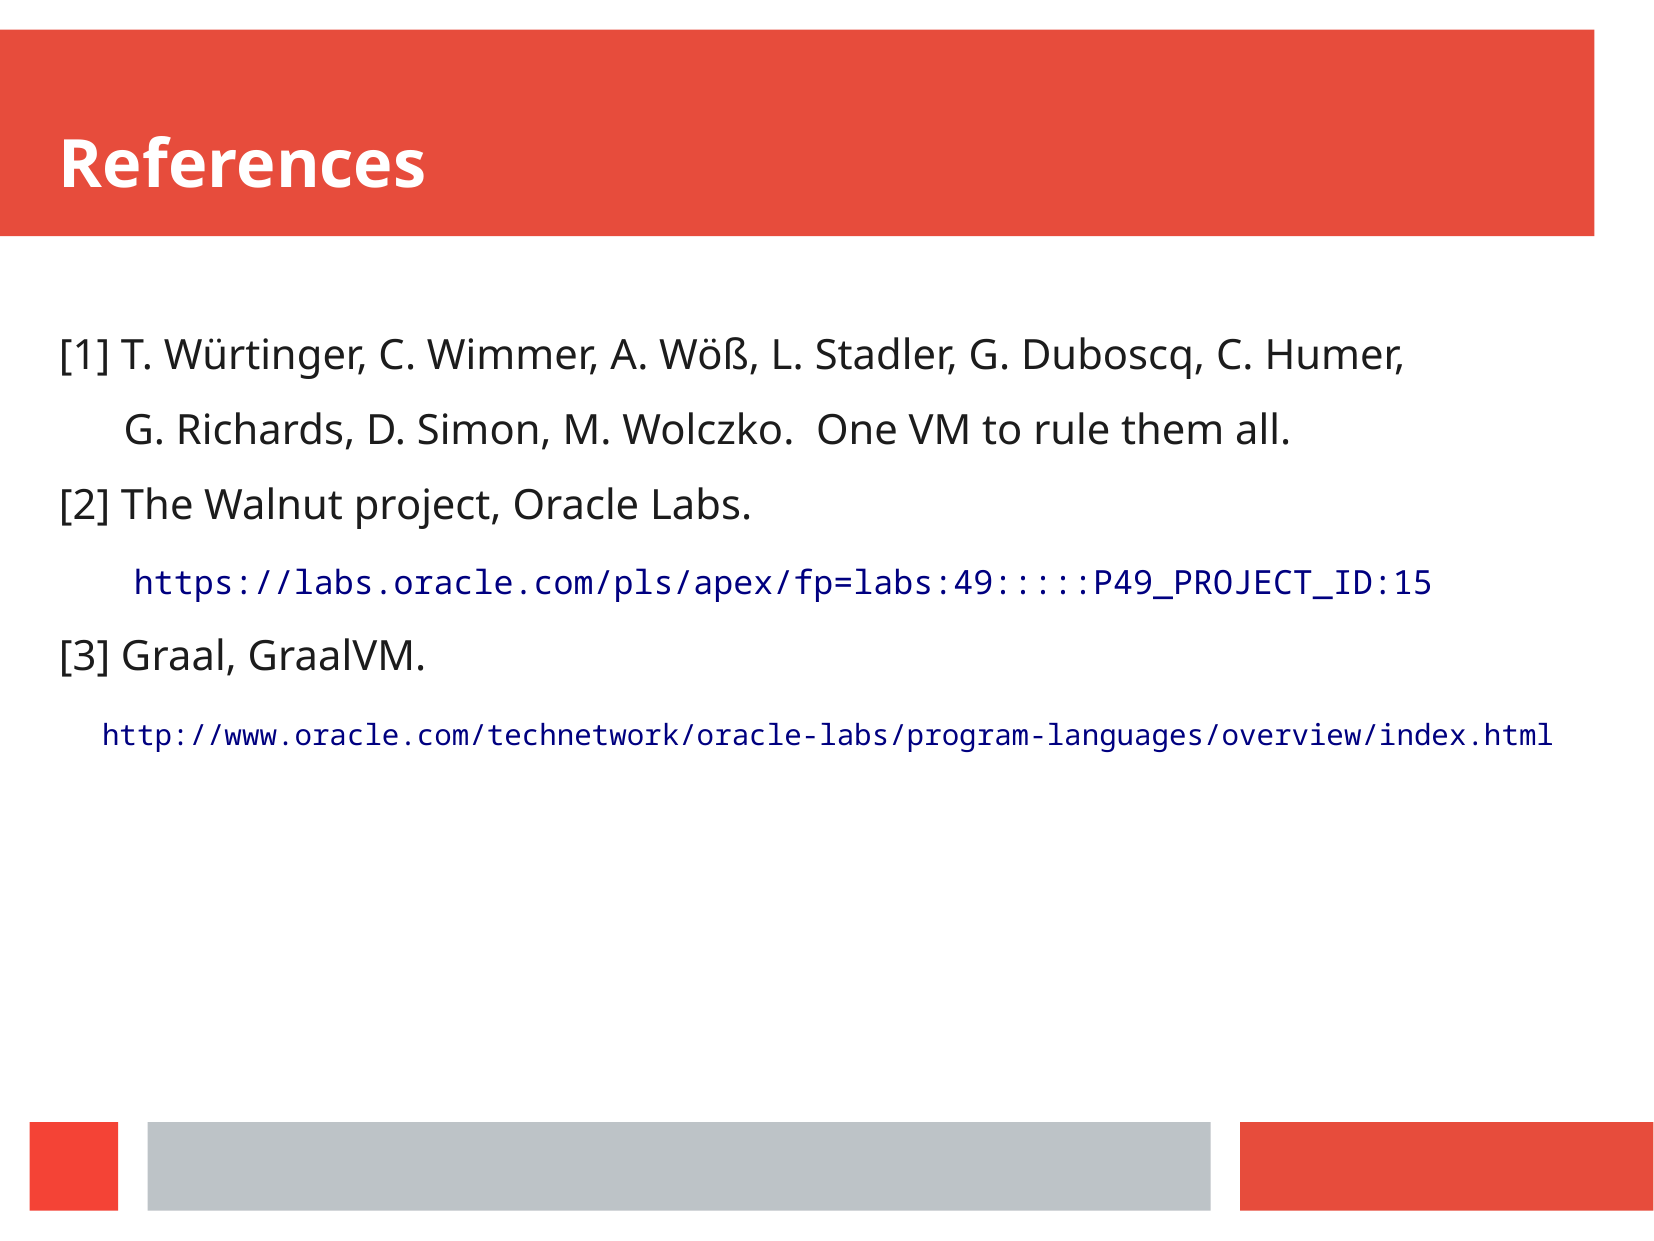

# References
[1] T. Würtinger, C. Wimmer, A. Wöß, L. Stadler, G. Duboscq, C. Humer,
 G. Richards, D. Simon, M. Wolczko. One VM to rule them all.
[2] The Walnut project, Oracle Labs.
 https://labs.oracle.com/pls/apex/fp=labs:49:::::P49_PROJECT_ID:15
[3] Graal, GraalVM.
 http://www.oracle.com/technetwork/oracle-labs/program-languages/overview/index.html